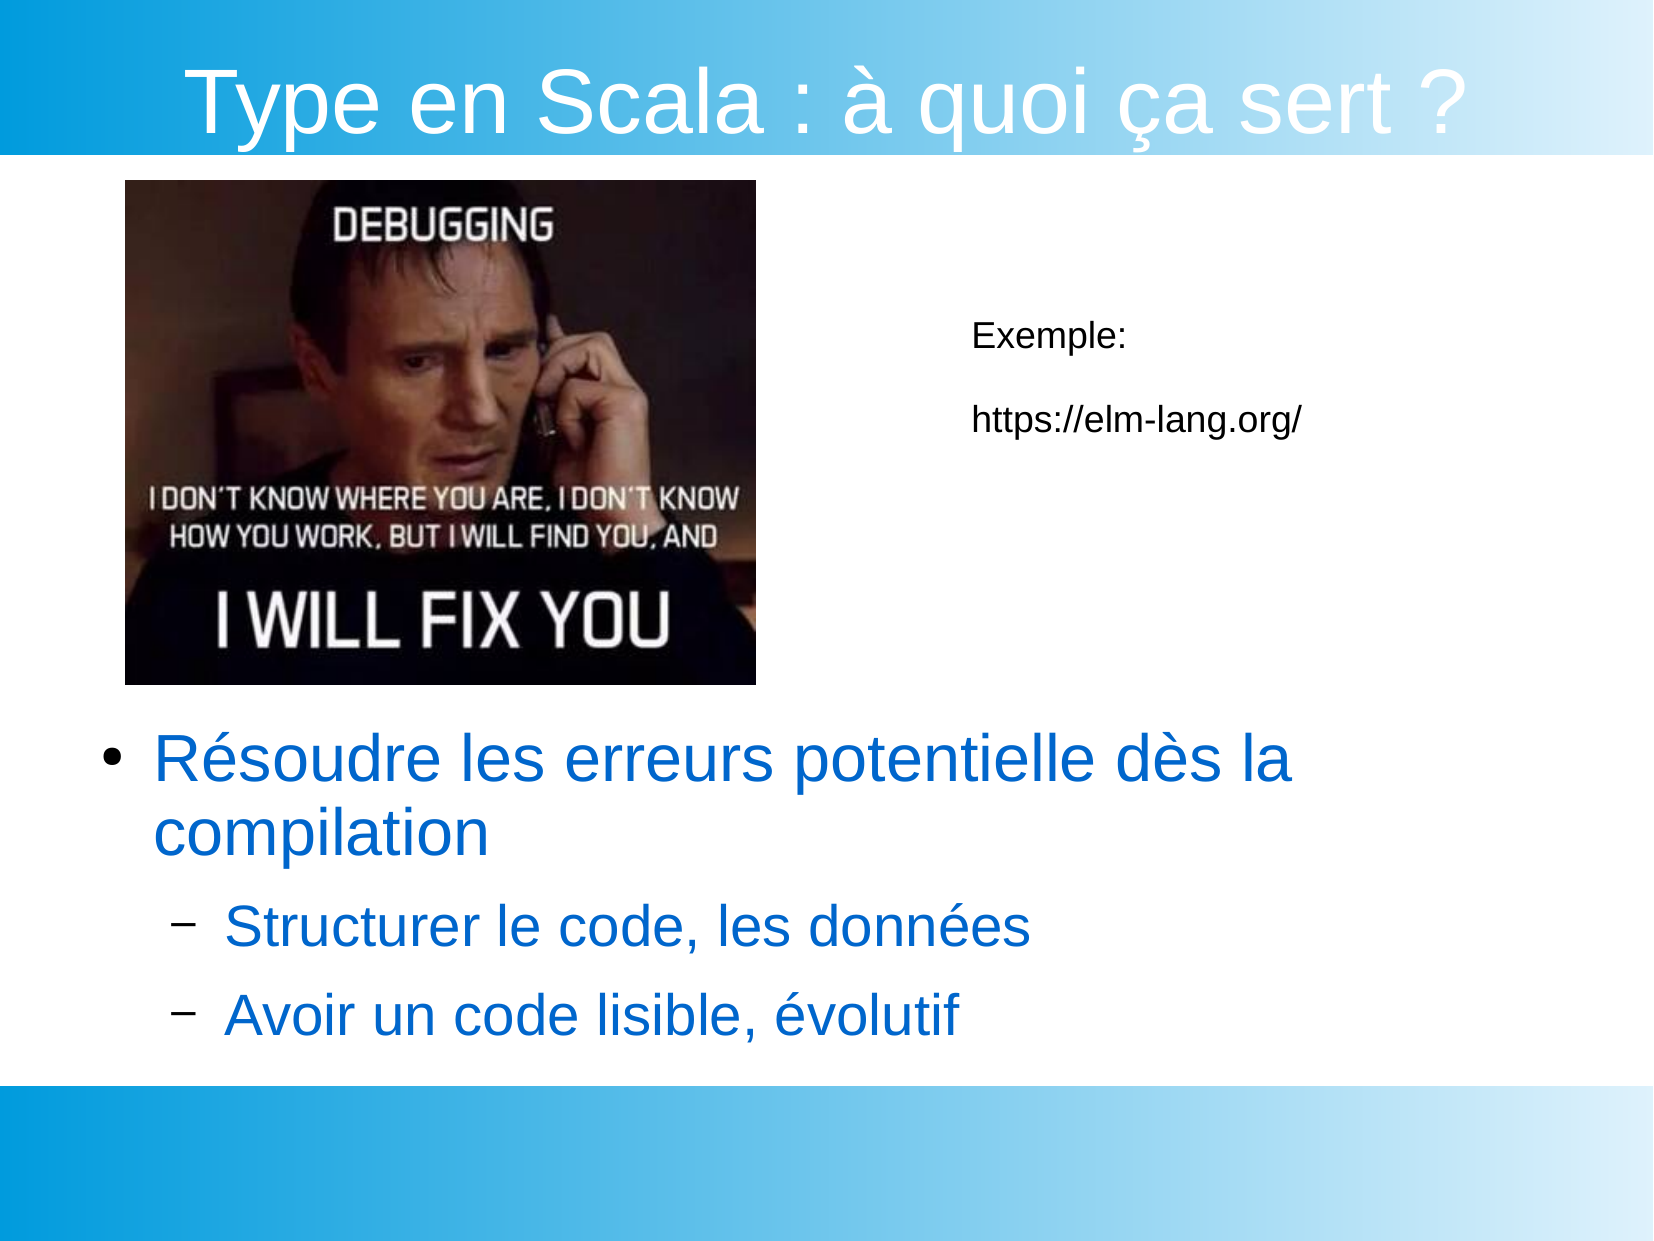

# Type en Scala : à quoi ça sert ?
Exemple:
https://elm-lang.org/
Résoudre les erreurs potentielle dès la compilation
Structurer le code, les données
Avoir un code lisible, évolutif